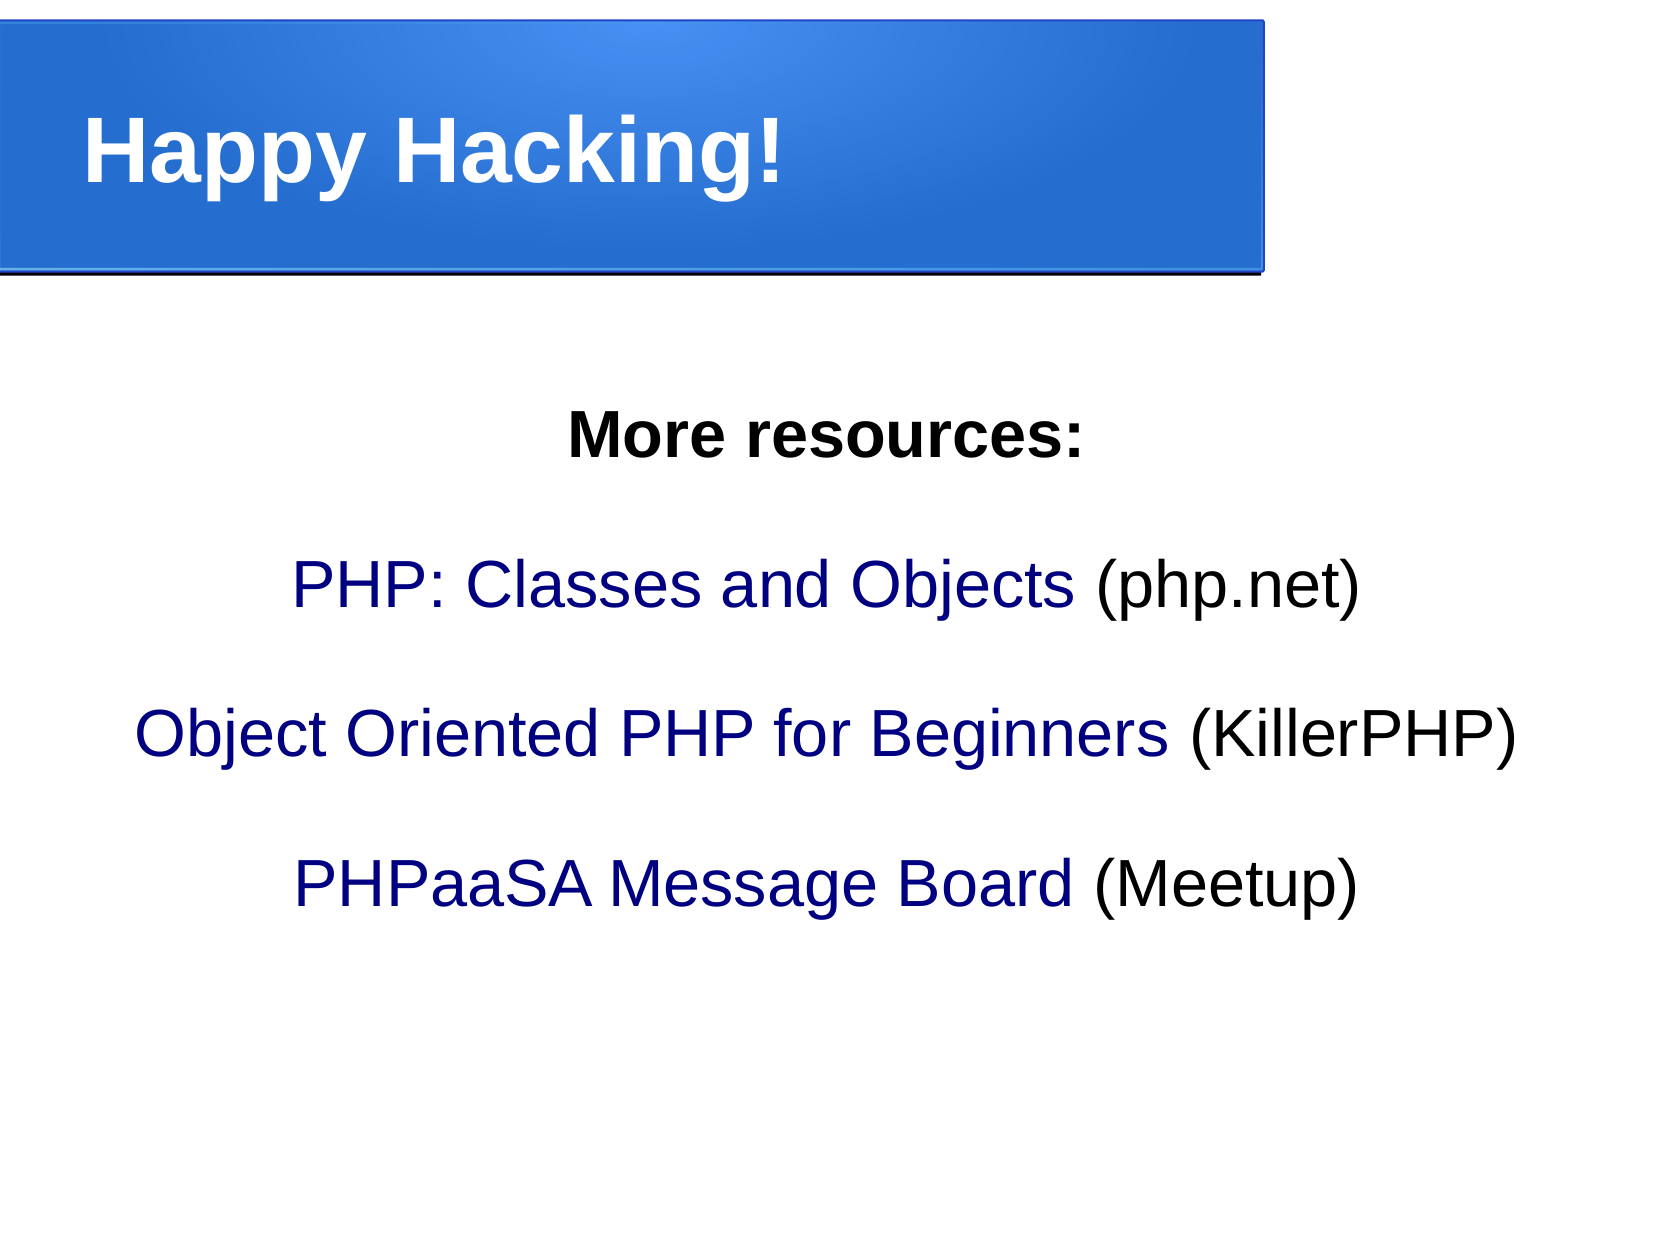

# Happy Hacking!
More resources:
PHP: Classes and Objects (php.net)
Object Oriented PHP for Beginners (KillerPHP)
PHPaaSA Message Board (Meetup)